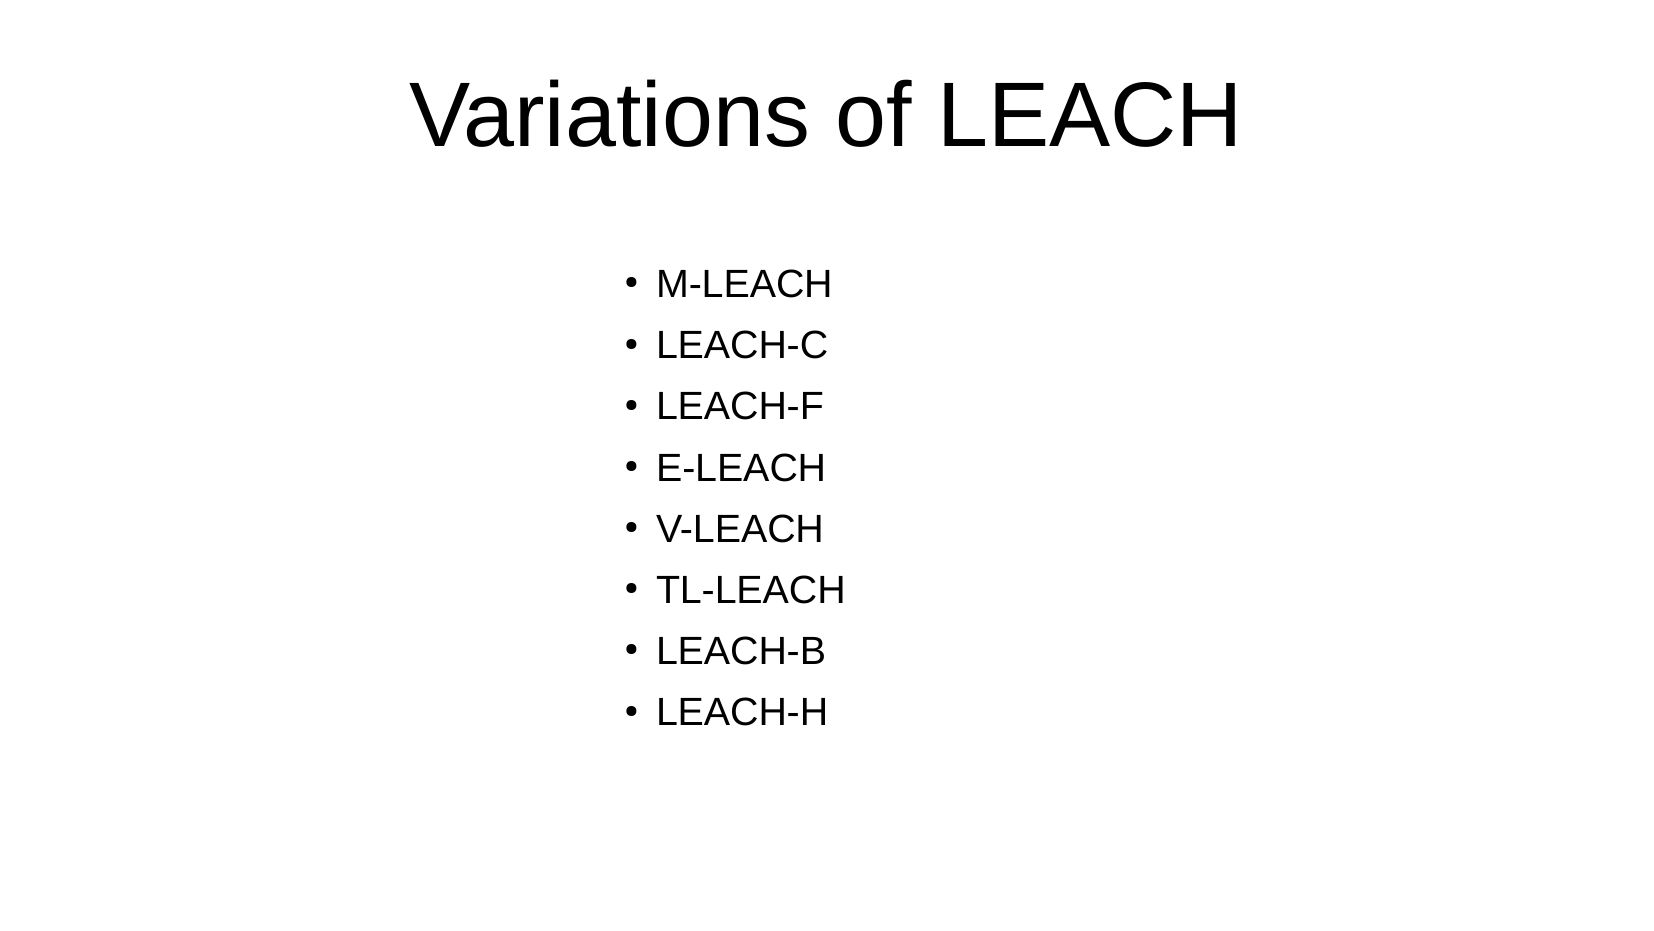

# Variations of LEACH
M-LEACH
LEACH-C
LEACH-F
E-LEACH
V-LEACH
TL-LEACH
LEACH-B
LEACH-H